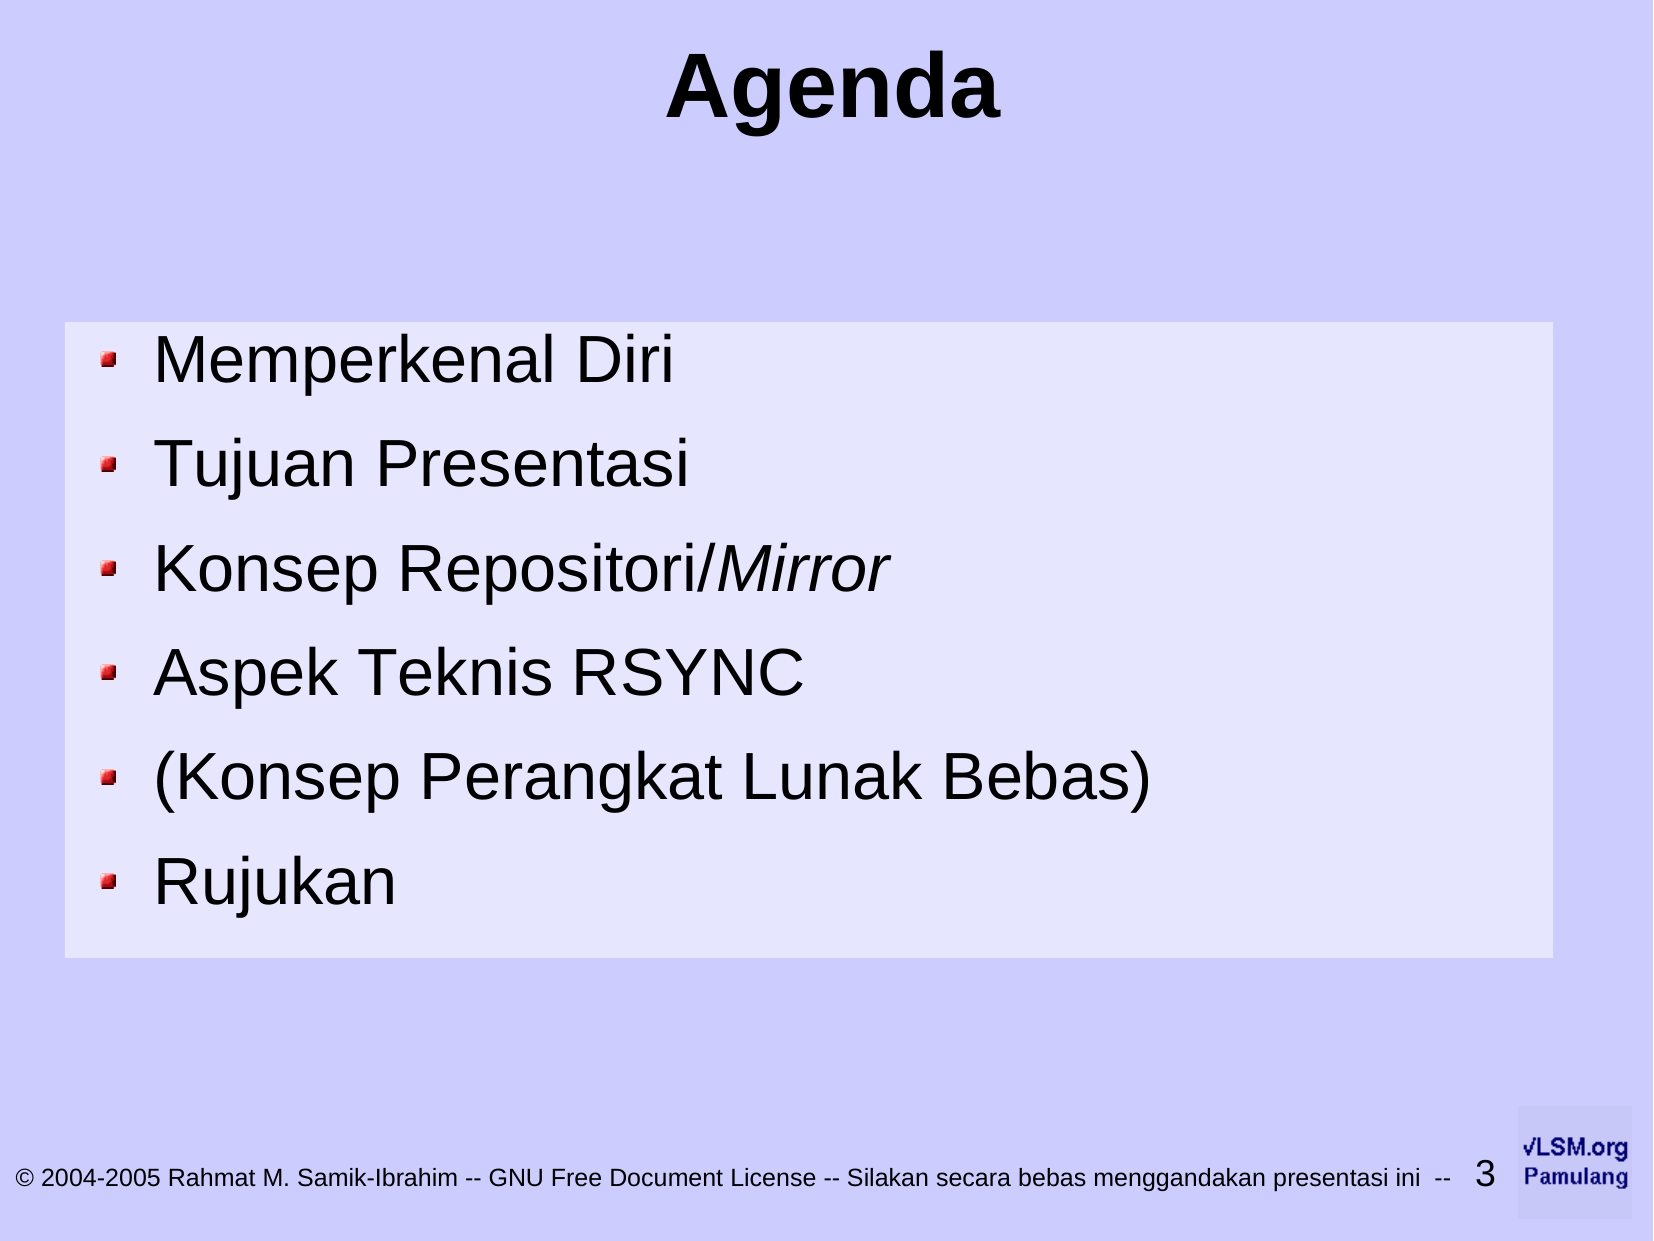

# Agenda
Memperkenal Diri
Tujuan Presentasi
Konsep Repositori/Mirror
Aspek Teknis RSYNC
(Konsep Perangkat Lunak Bebas)
Rujukan